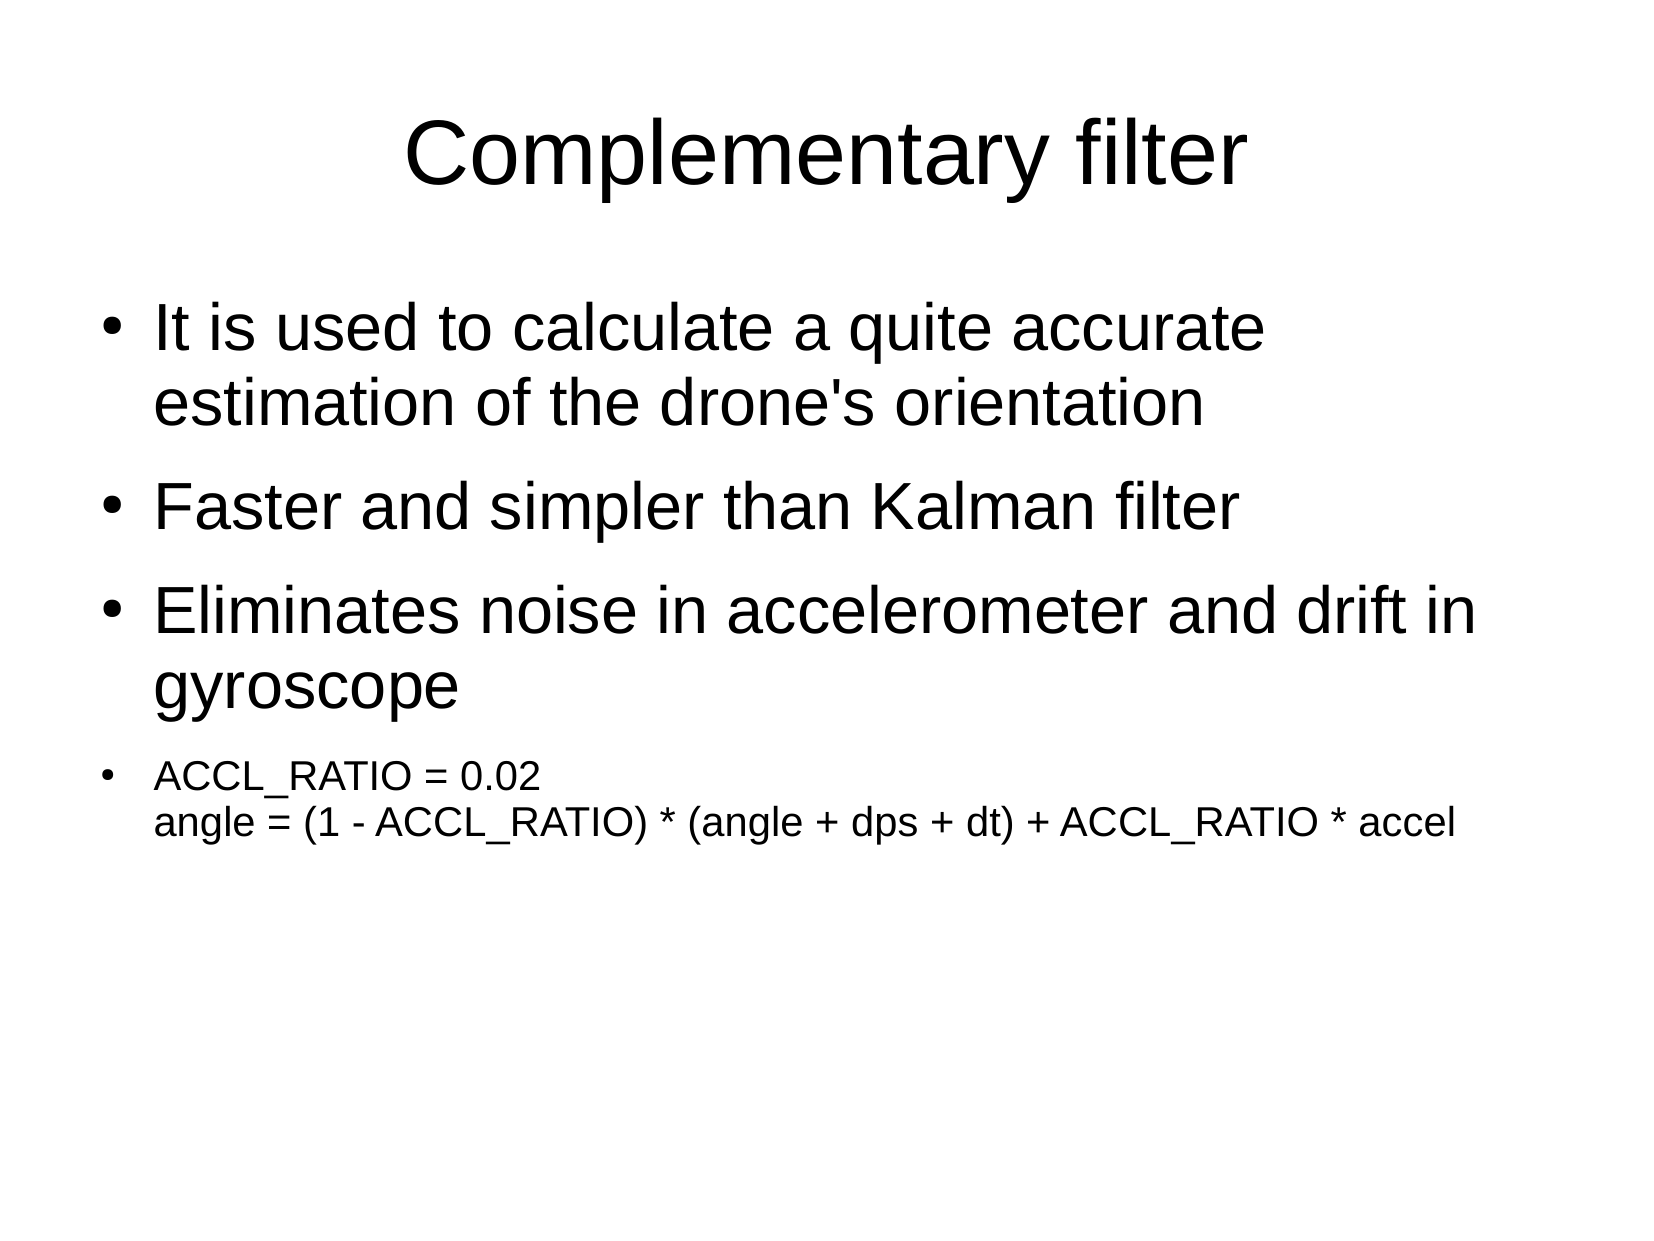

# Complementary filter
It is used to calculate a quite accurate estimation of the drone's orientation
Faster and simpler than Kalman filter
Eliminates noise in accelerometer and drift in gyroscope
ACCL_RATIO = 0.02
angle = (1 - ACCL_RATIO) * (angle + dps + dt) + ACCL_RATIO * accel